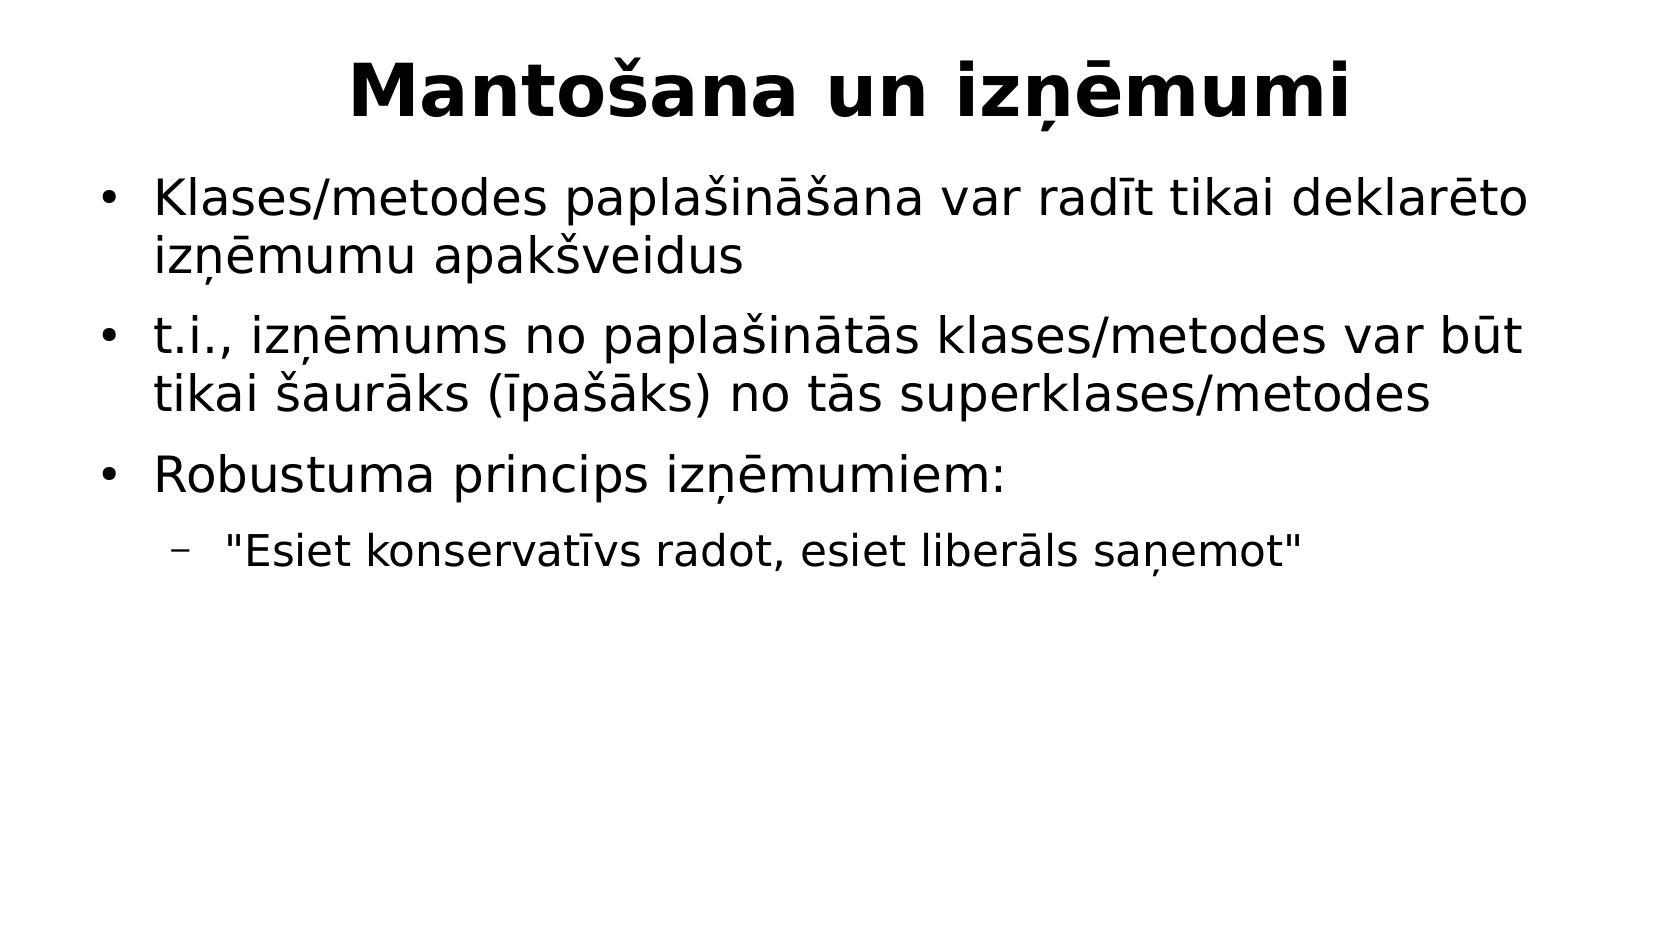

# Mantošana un izņēmumi
Klases/metodes paplašināšana var radīt tikai deklarēto izņēmumu apakšveidus
t.i., izņēmums no paplašinātās klases/metodes var būt tikai šaurāks (īpašāks) no tās superklases/metodes
Robustuma princips izņēmumiem:
"Esiet konservatīvs radot, esiet liberāls saņemot"